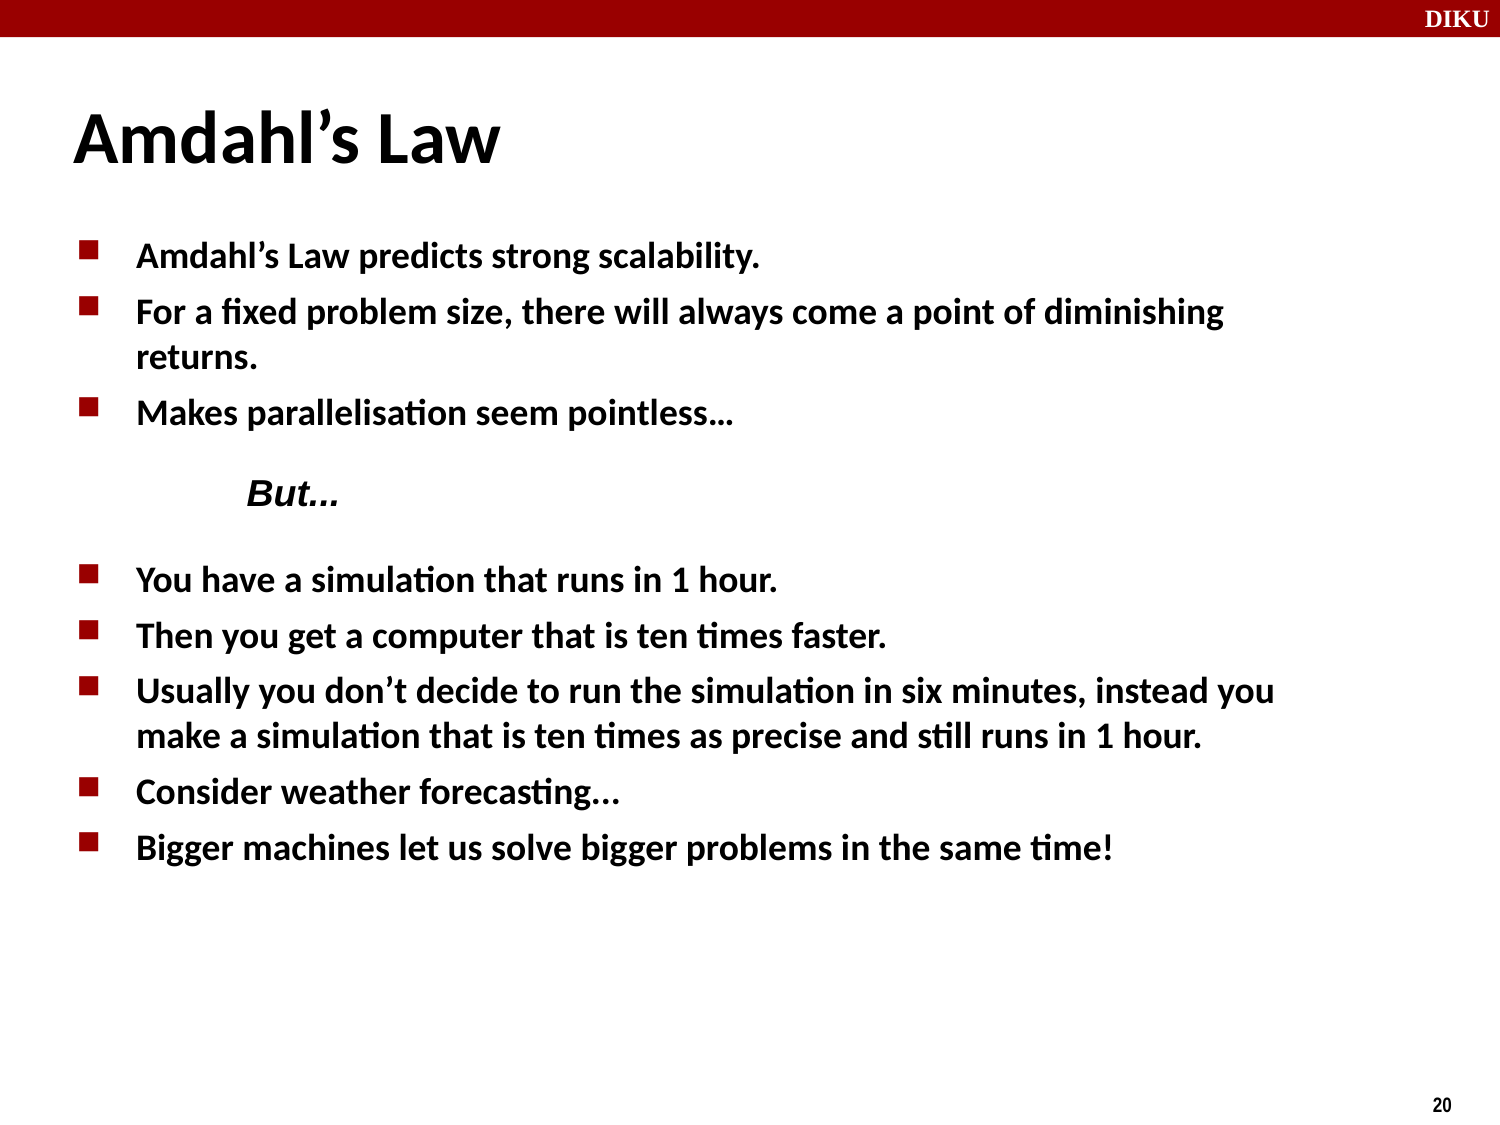

Amdahl’s Law
Amdahl’s Law predicts strong scalability.
For a fixed problem size, there will always come a point of diminishing returns.
Makes parallelisation seem pointless…
You have a simulation that runs in 1 hour.
Then you get a computer that is ten times faster.
Usually you don’t decide to run the simulation in six minutes, instead you make a simulation that is ten times as precise and still runs in 1 hour.
Consider weather forecasting...
Bigger machines let us solve bigger problems in the same time!
But...